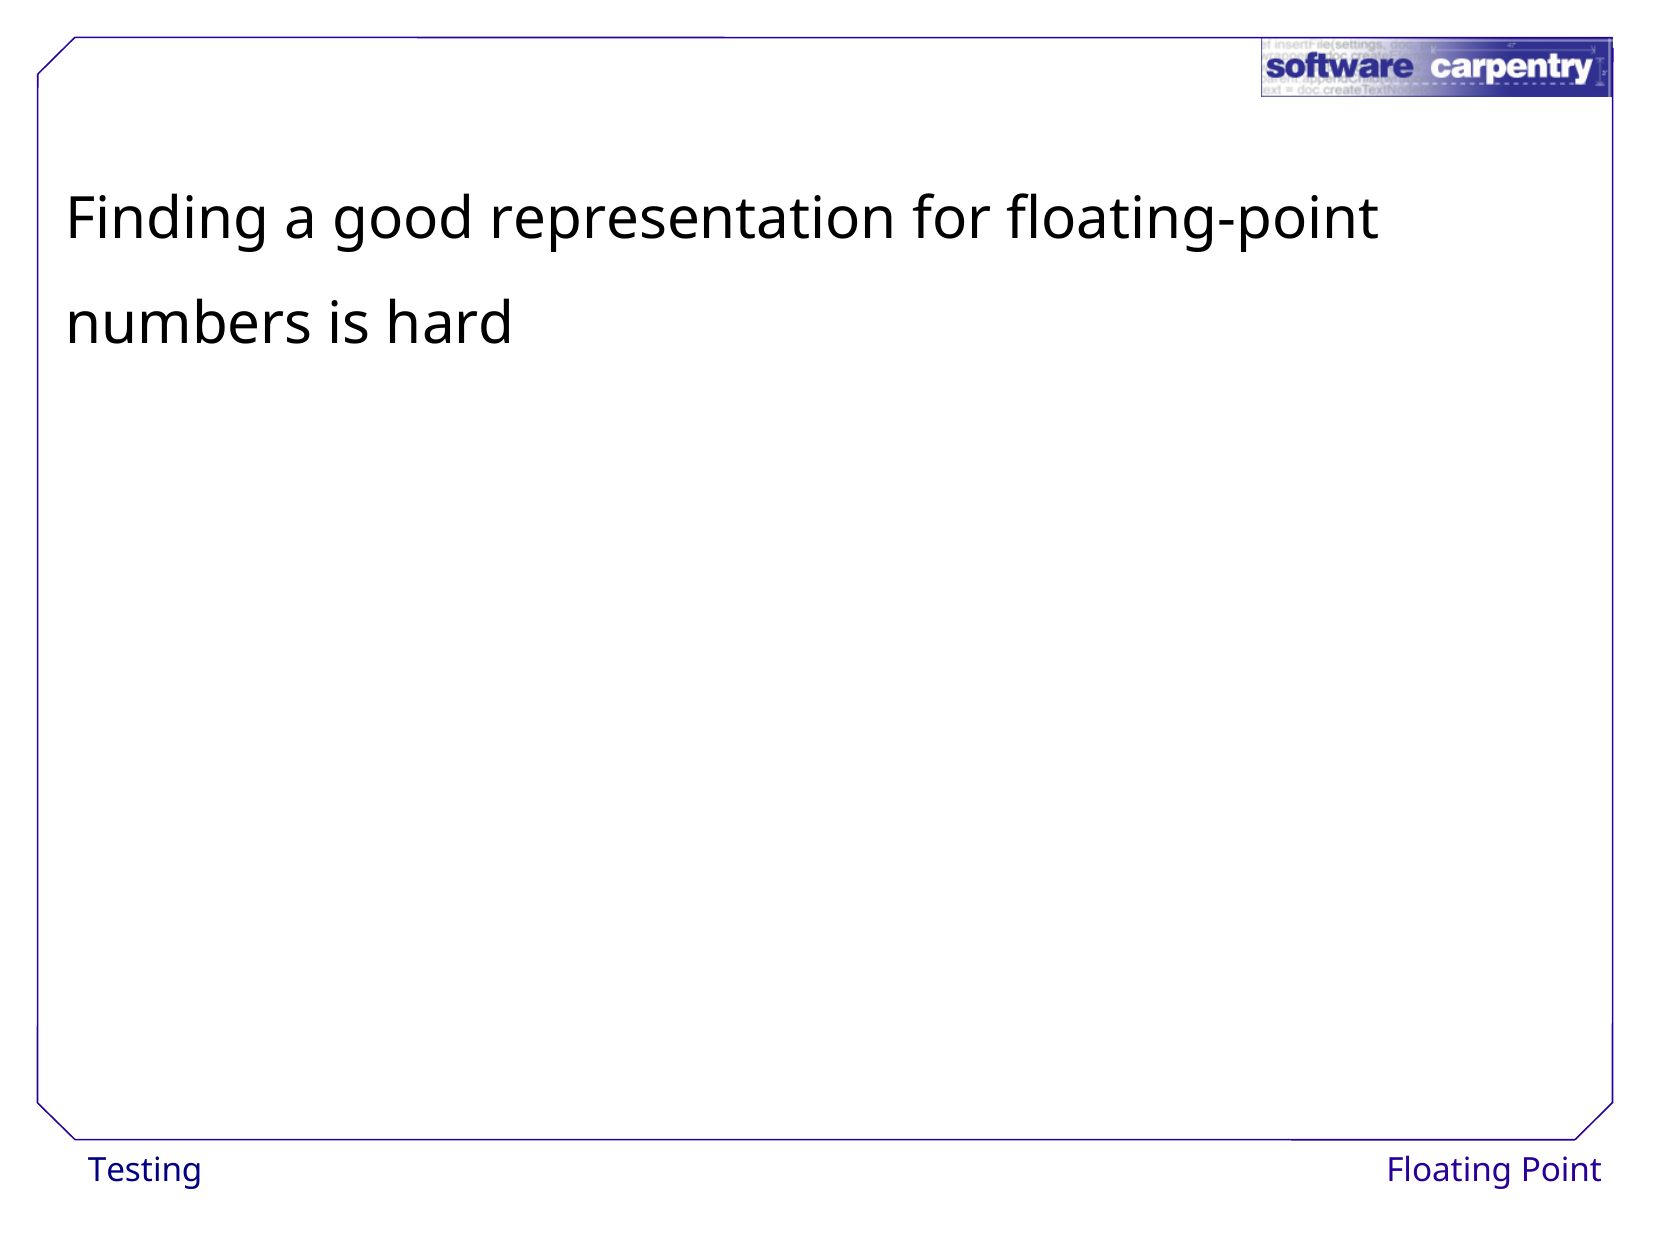

Finding a good representation for floating-point
numbers is hard